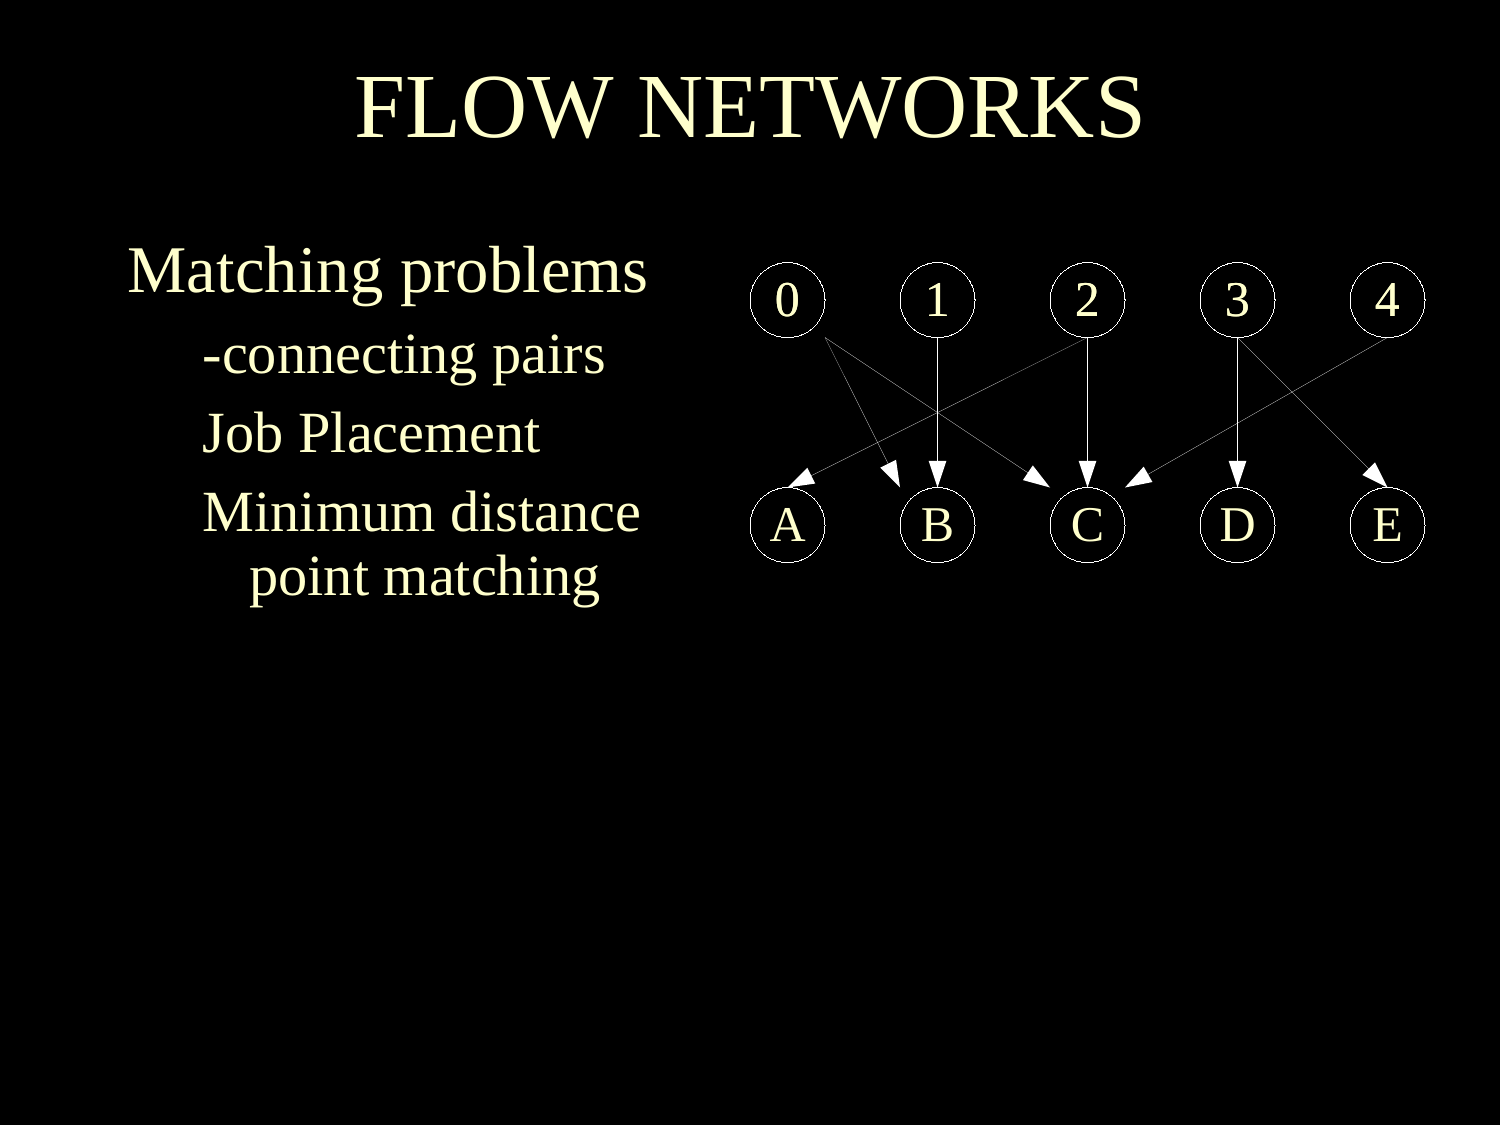

# FLOW NETWORKS
Matching problems
-connecting pairs
Job Placement
Minimum distance point matching
0
0
1
1
2
2
3
3
4
4
A
B
C
D
E